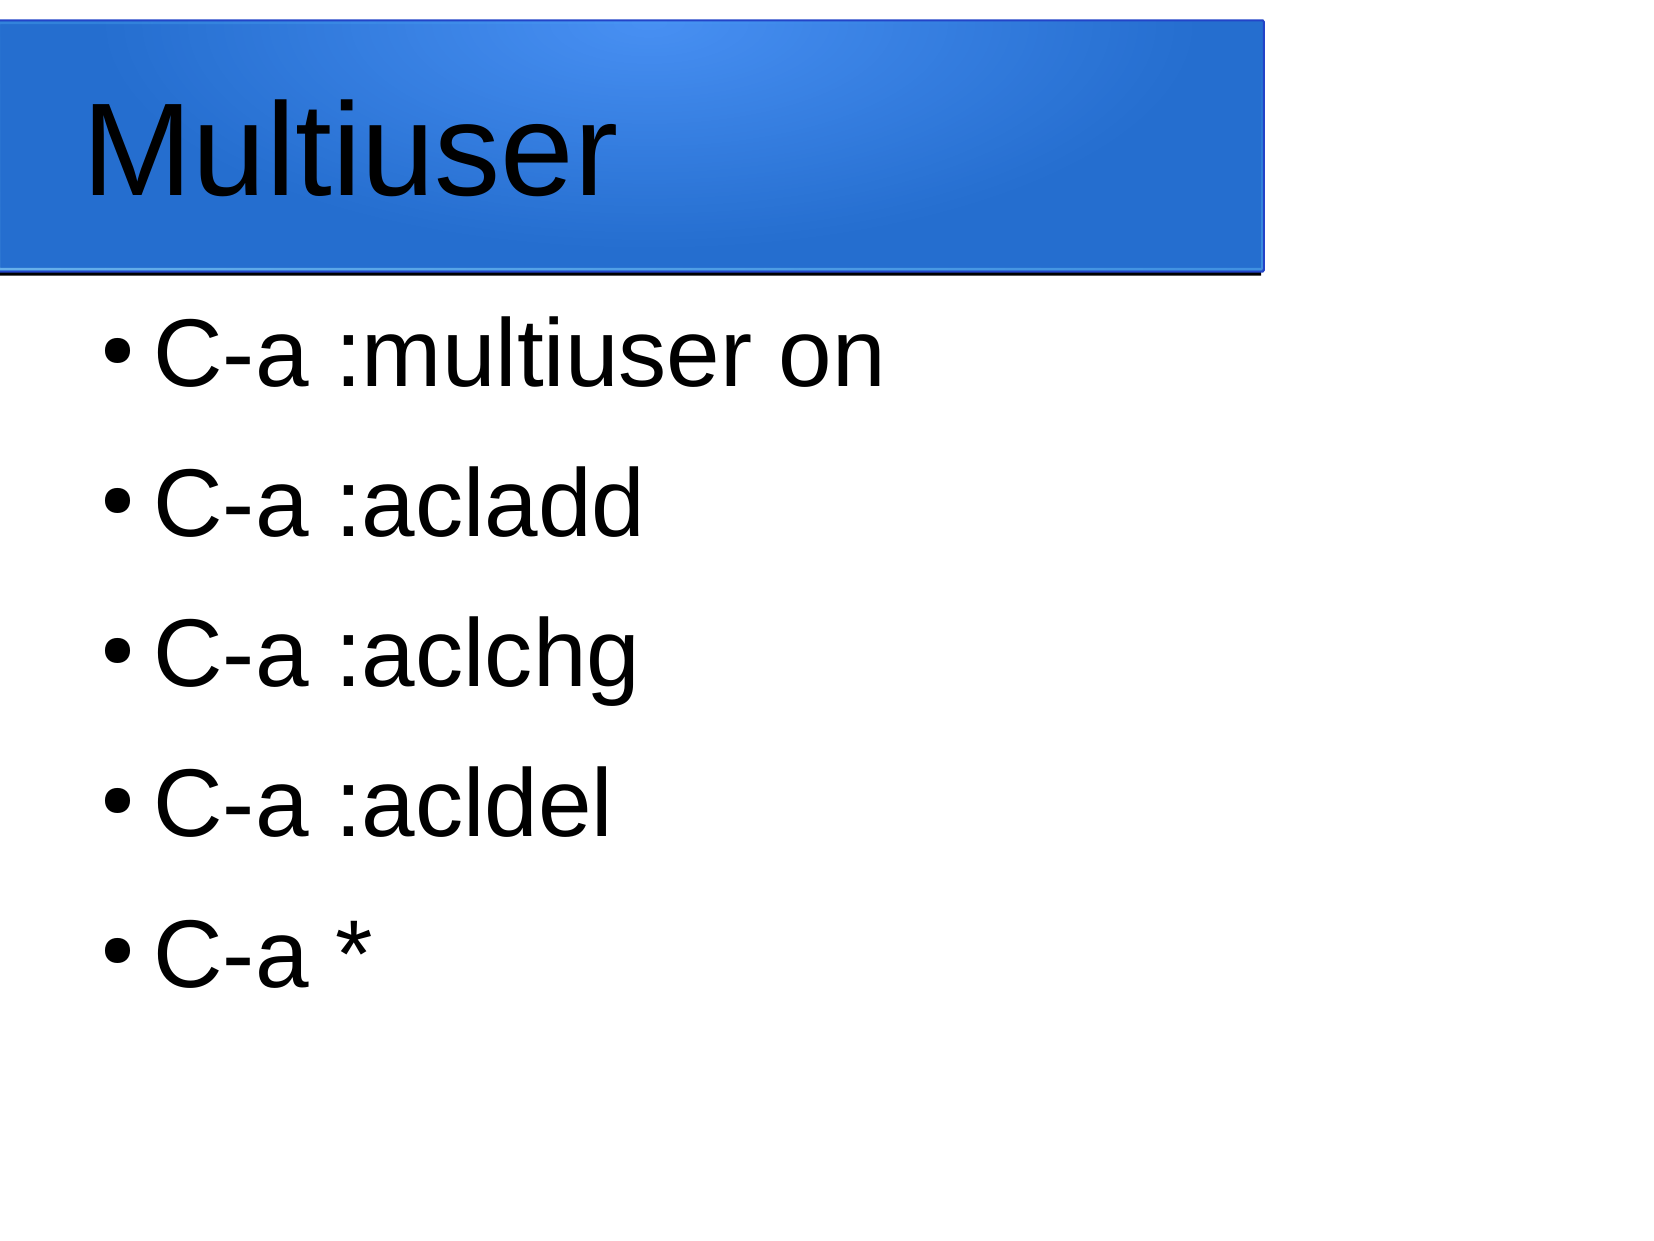

# Multiuser
C-a :multiuser on
C-a :acladd
C-a :aclchg
C-a :acldel
C-a *